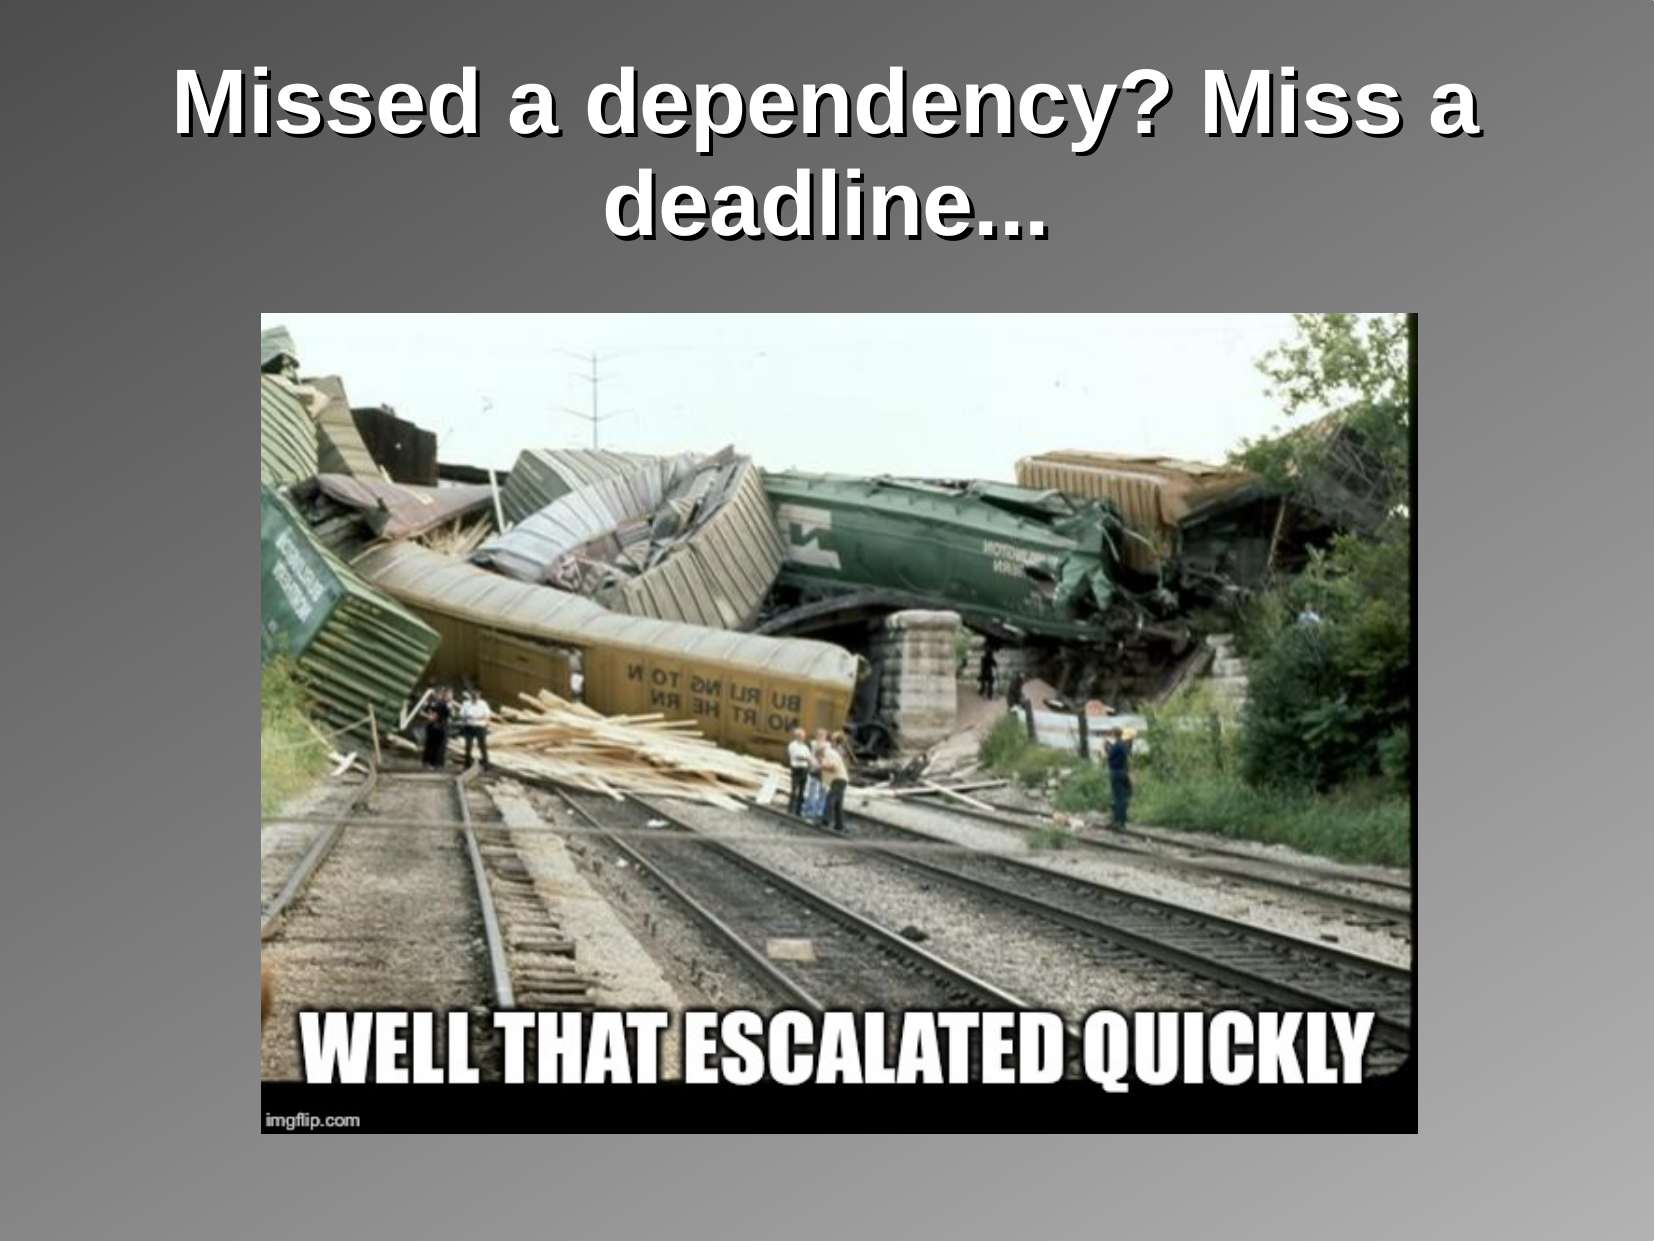

# Missed a dependency? Miss a deadline...